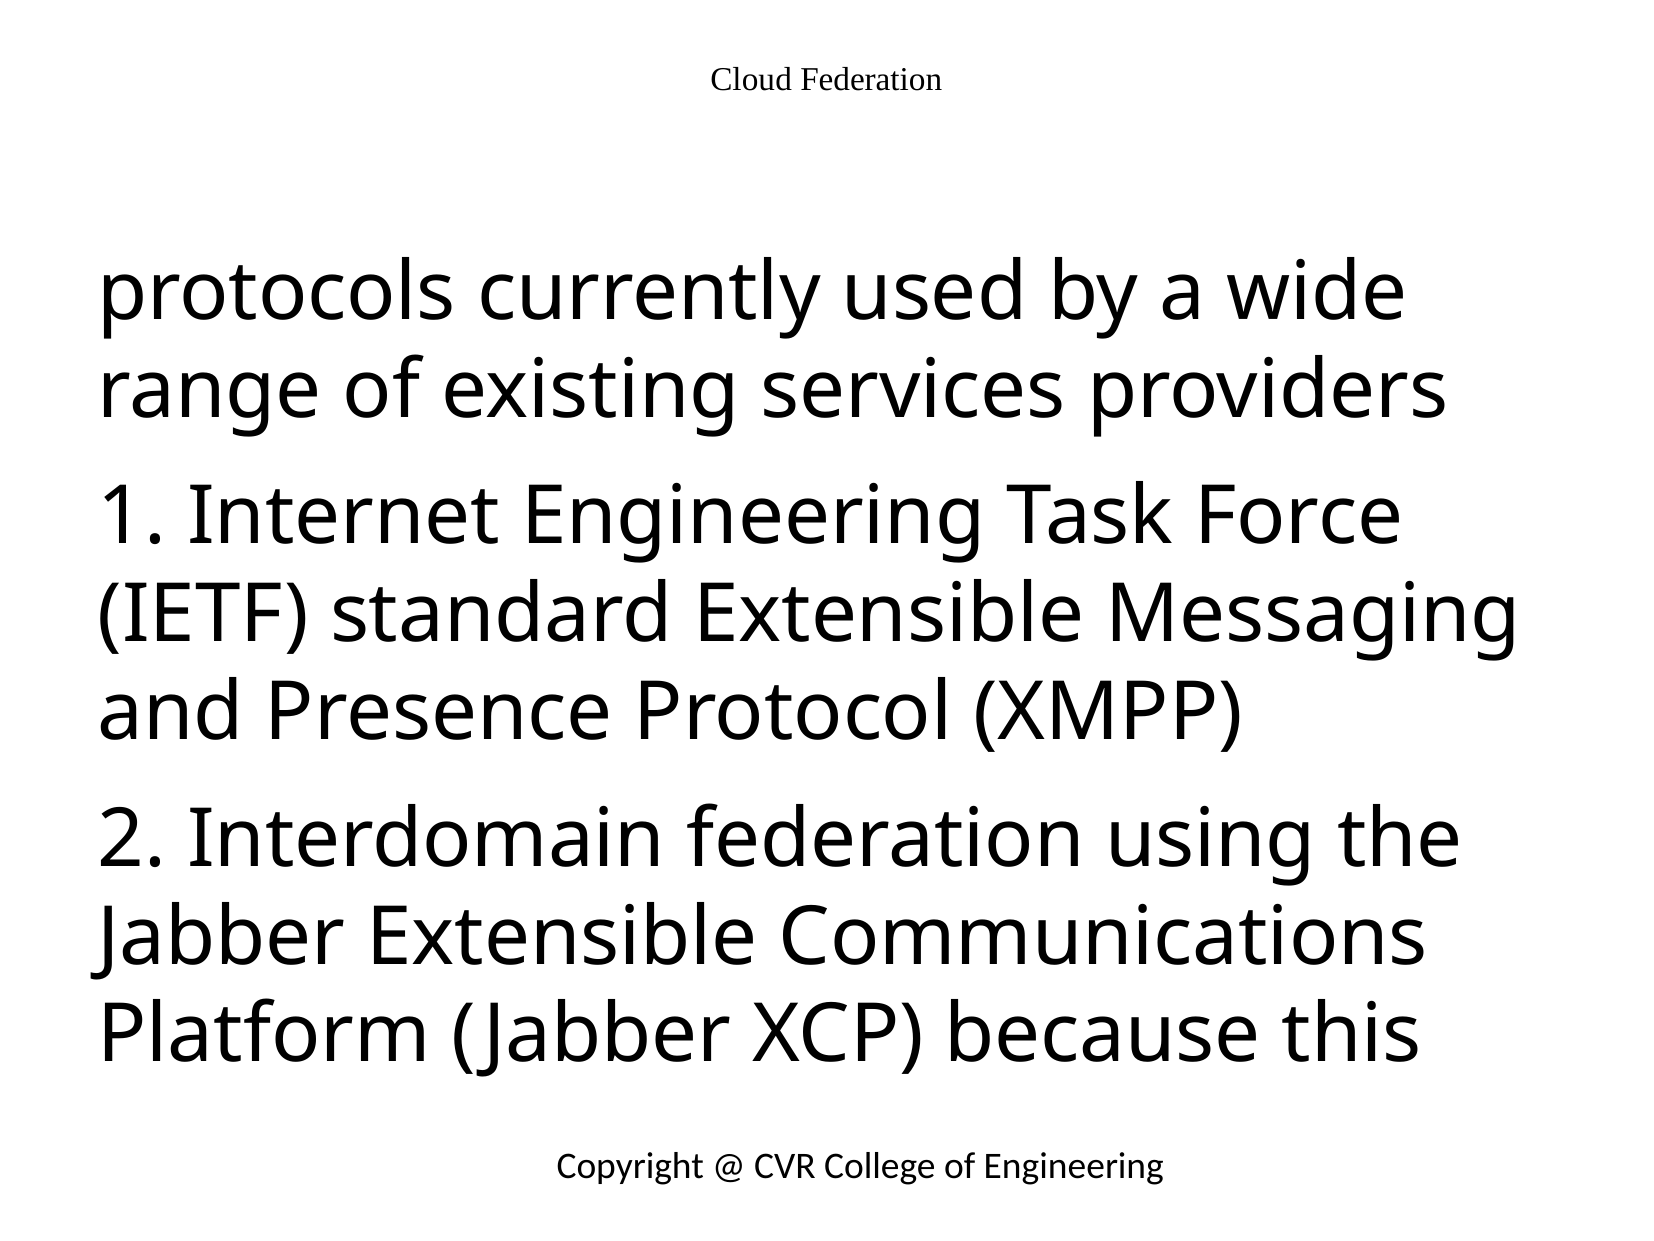

# Cloud Federation
protocols currently used by a wide range of existing services providers
1. Internet Engineering Task Force (IETF) standard Extensible Messaging and Presence Protocol (XMPP)
2. Interdomain federation using the Jabber Extensible Communications Platform (Jabber XCP) because this